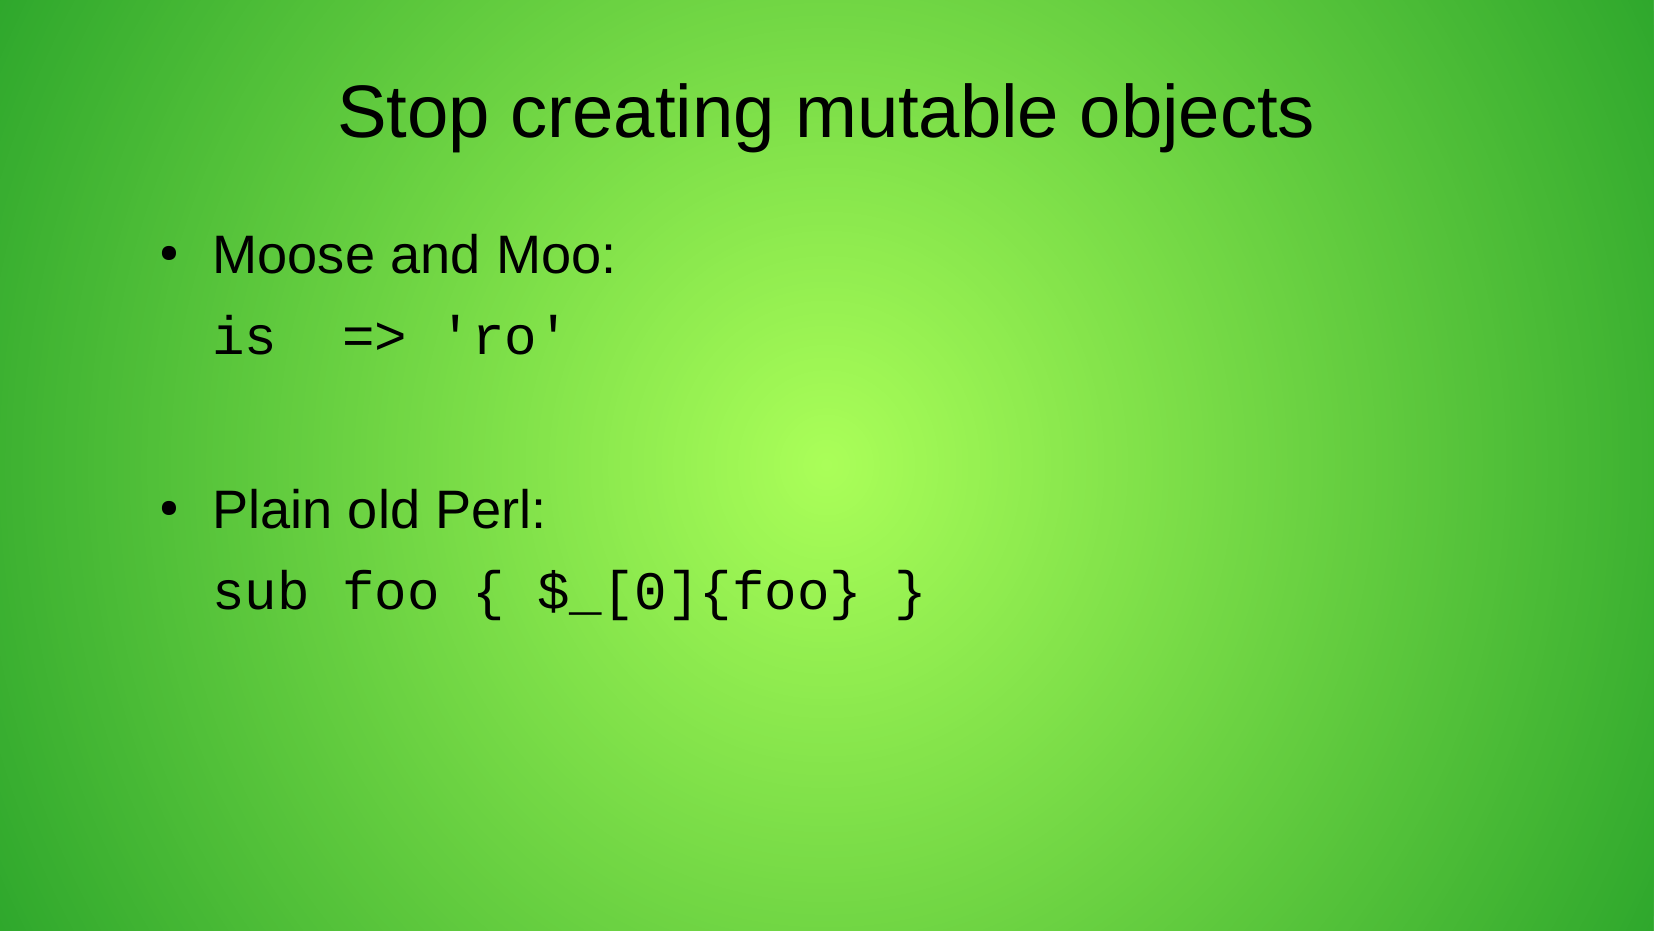

# Stop creating mutable objects
Moose and Moo:
is => 'ro'
Plain old Perl:
sub foo { $_[0]{foo} }